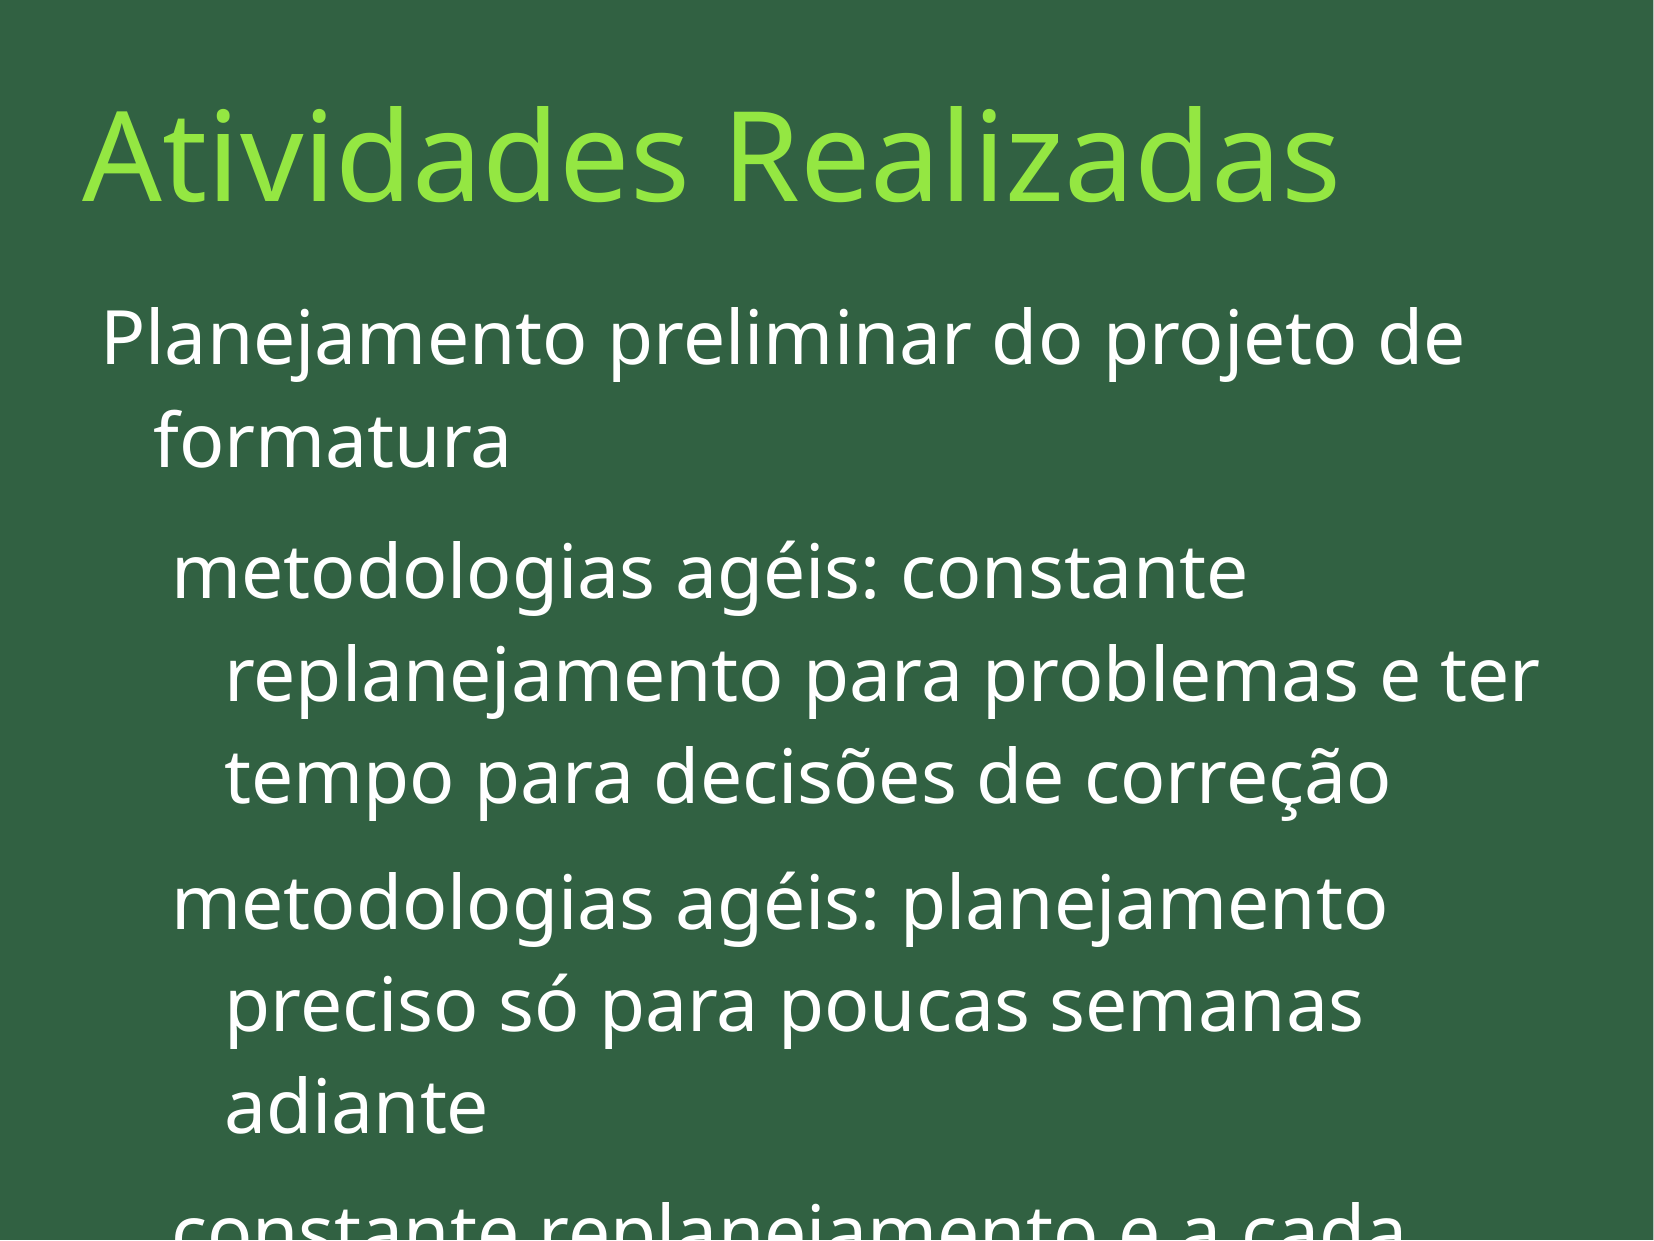

# Atividades Realizadas
Planejamento preliminar do projeto de formatura
metodologias agéis: constante replanejamento para problemas e ter tempo para decisões de correção
metodologias agéis: planejamento preciso só para poucas semanas adiante
constante replanejamento e a cada novo replanejamento as atividades das semanas seguintes são melhores especificadas